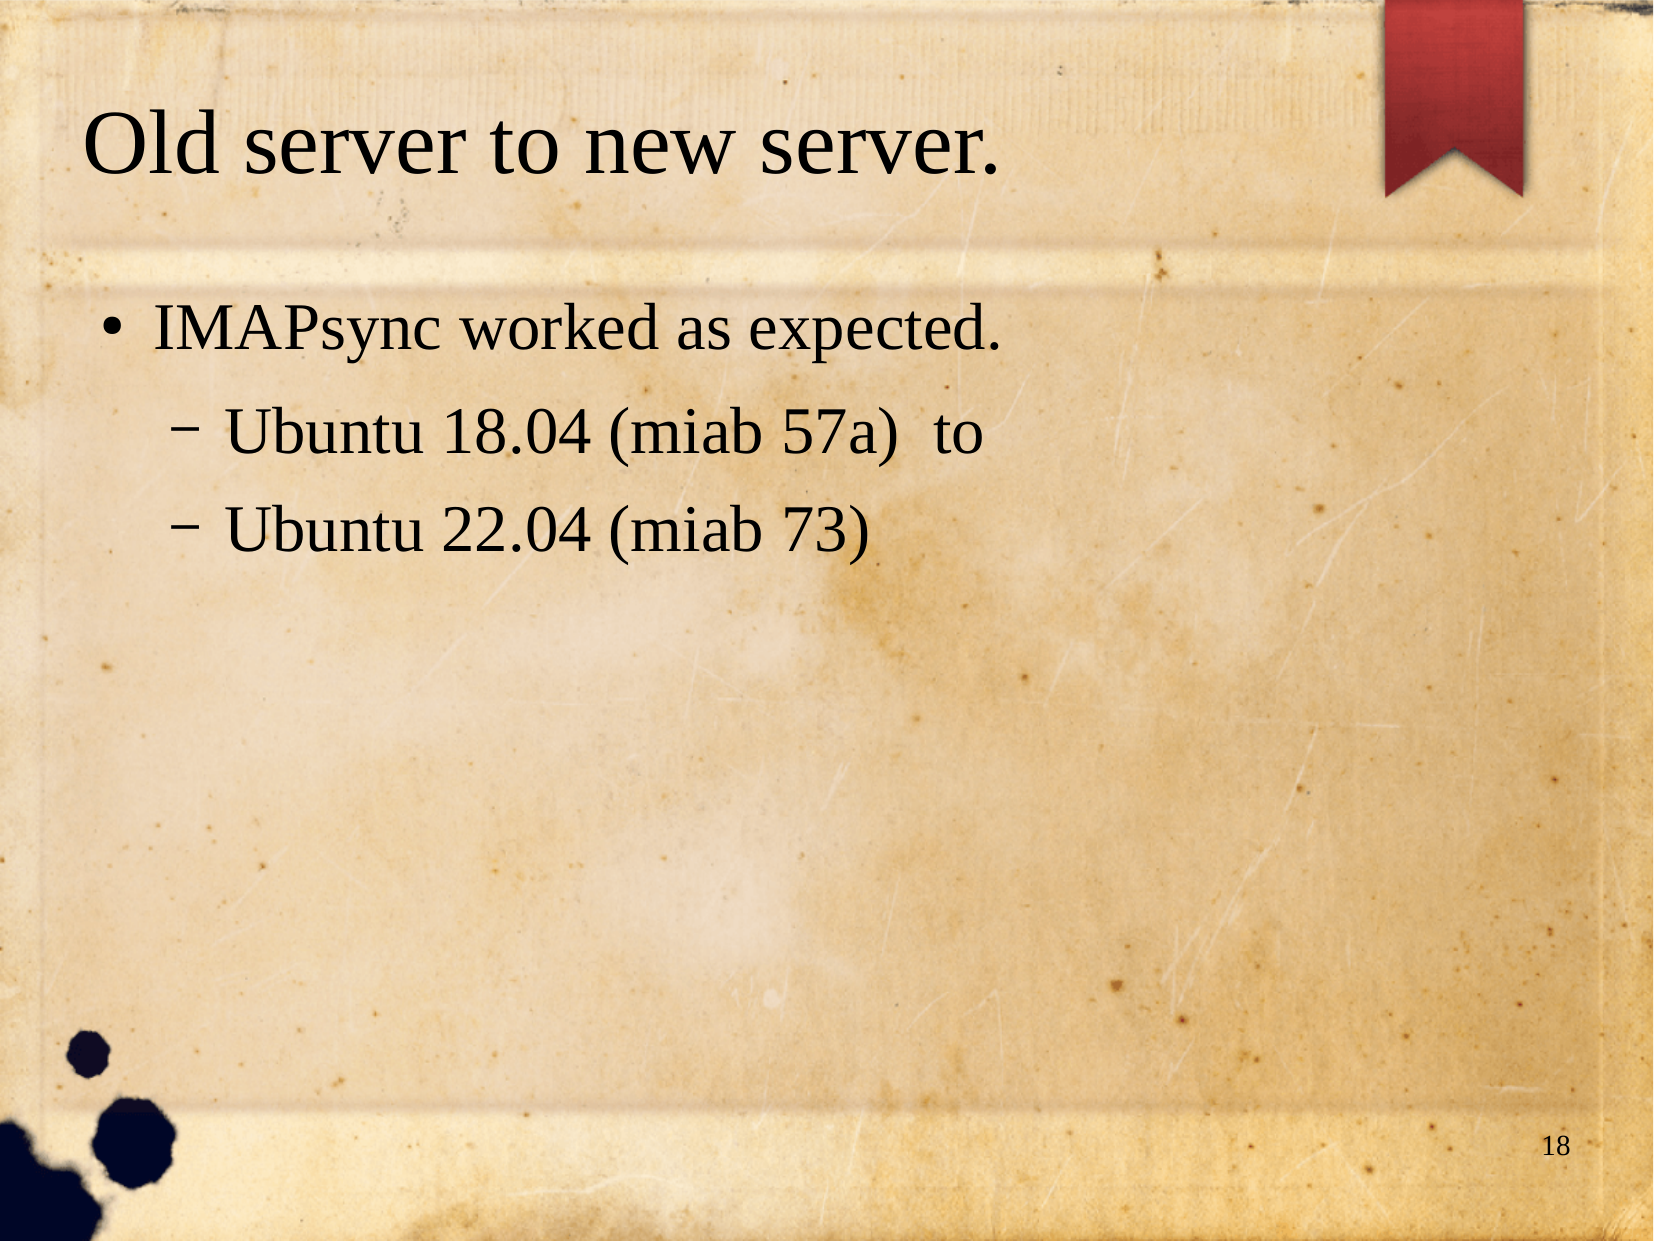

# Old server to new server.
IMAPsync worked as expected.
Ubuntu 18.04 (miab 57a) to
Ubuntu 22.04 (miab 73)
18